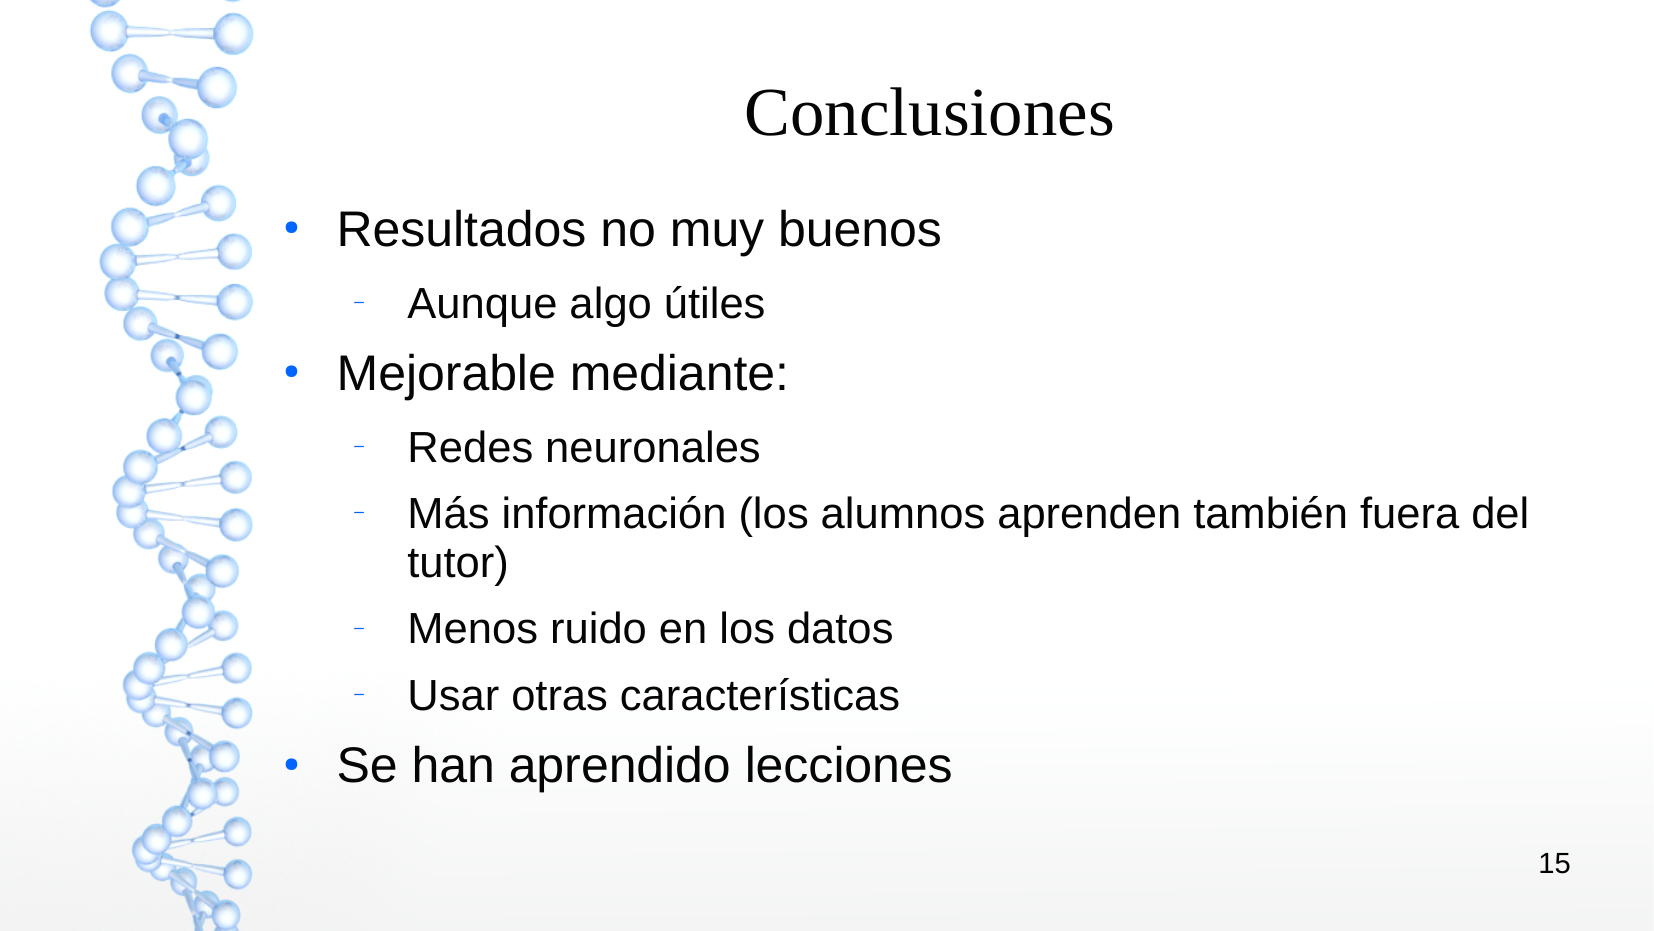

# Conclusiones
Resultados no muy buenos
Aunque algo útiles
Mejorable mediante:
Redes neuronales
Más información (los alumnos aprenden también fuera del tutor)
Menos ruido en los datos
Usar otras características
Se han aprendido lecciones
15